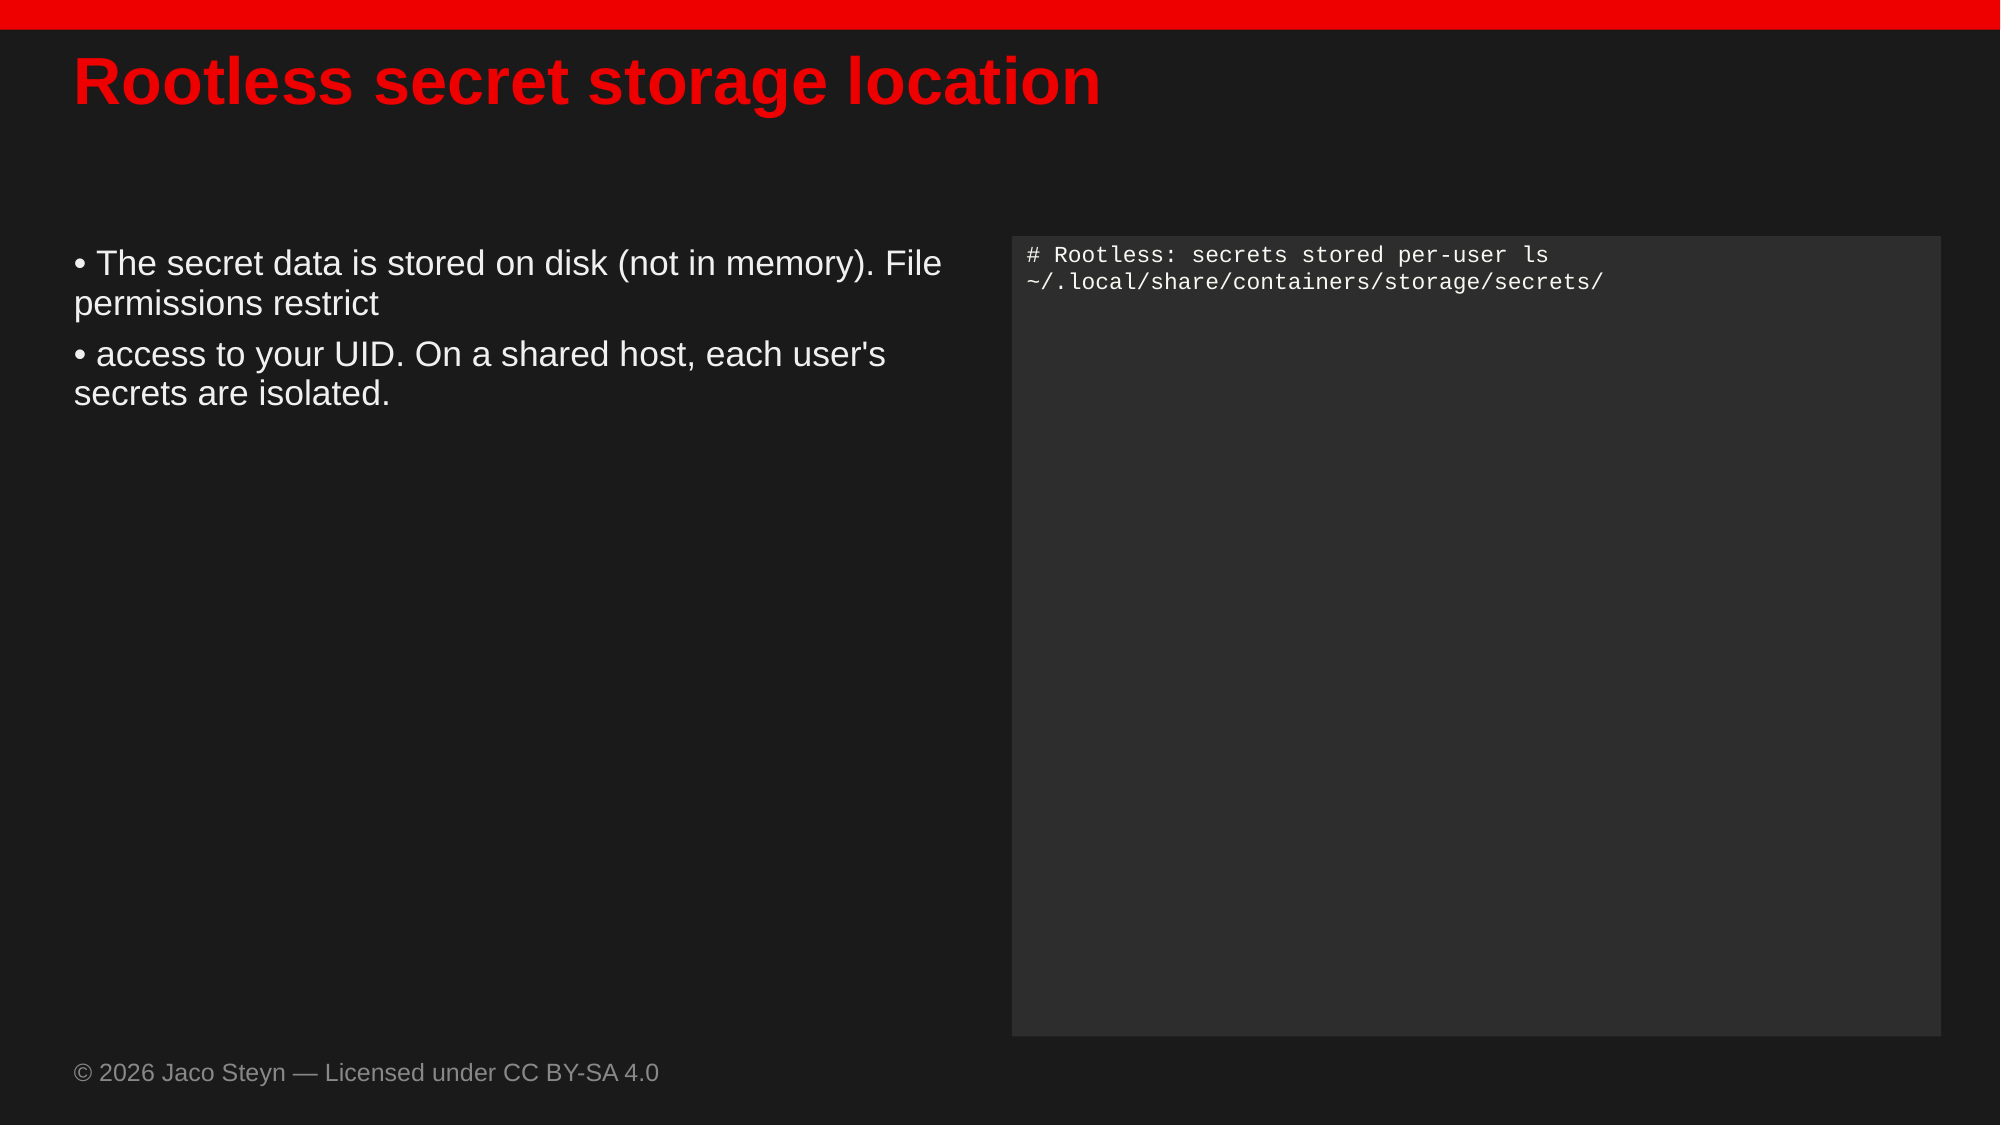

Rootless secret storage location
• The secret data is stored on disk (not in memory). File permissions restrict
• access to your UID. On a shared host, each user's secrets are isolated.
# Rootless: secrets stored per-user ls ~/.local/share/containers/storage/secrets/
© 2026 Jaco Steyn — Licensed under CC BY-SA 4.0